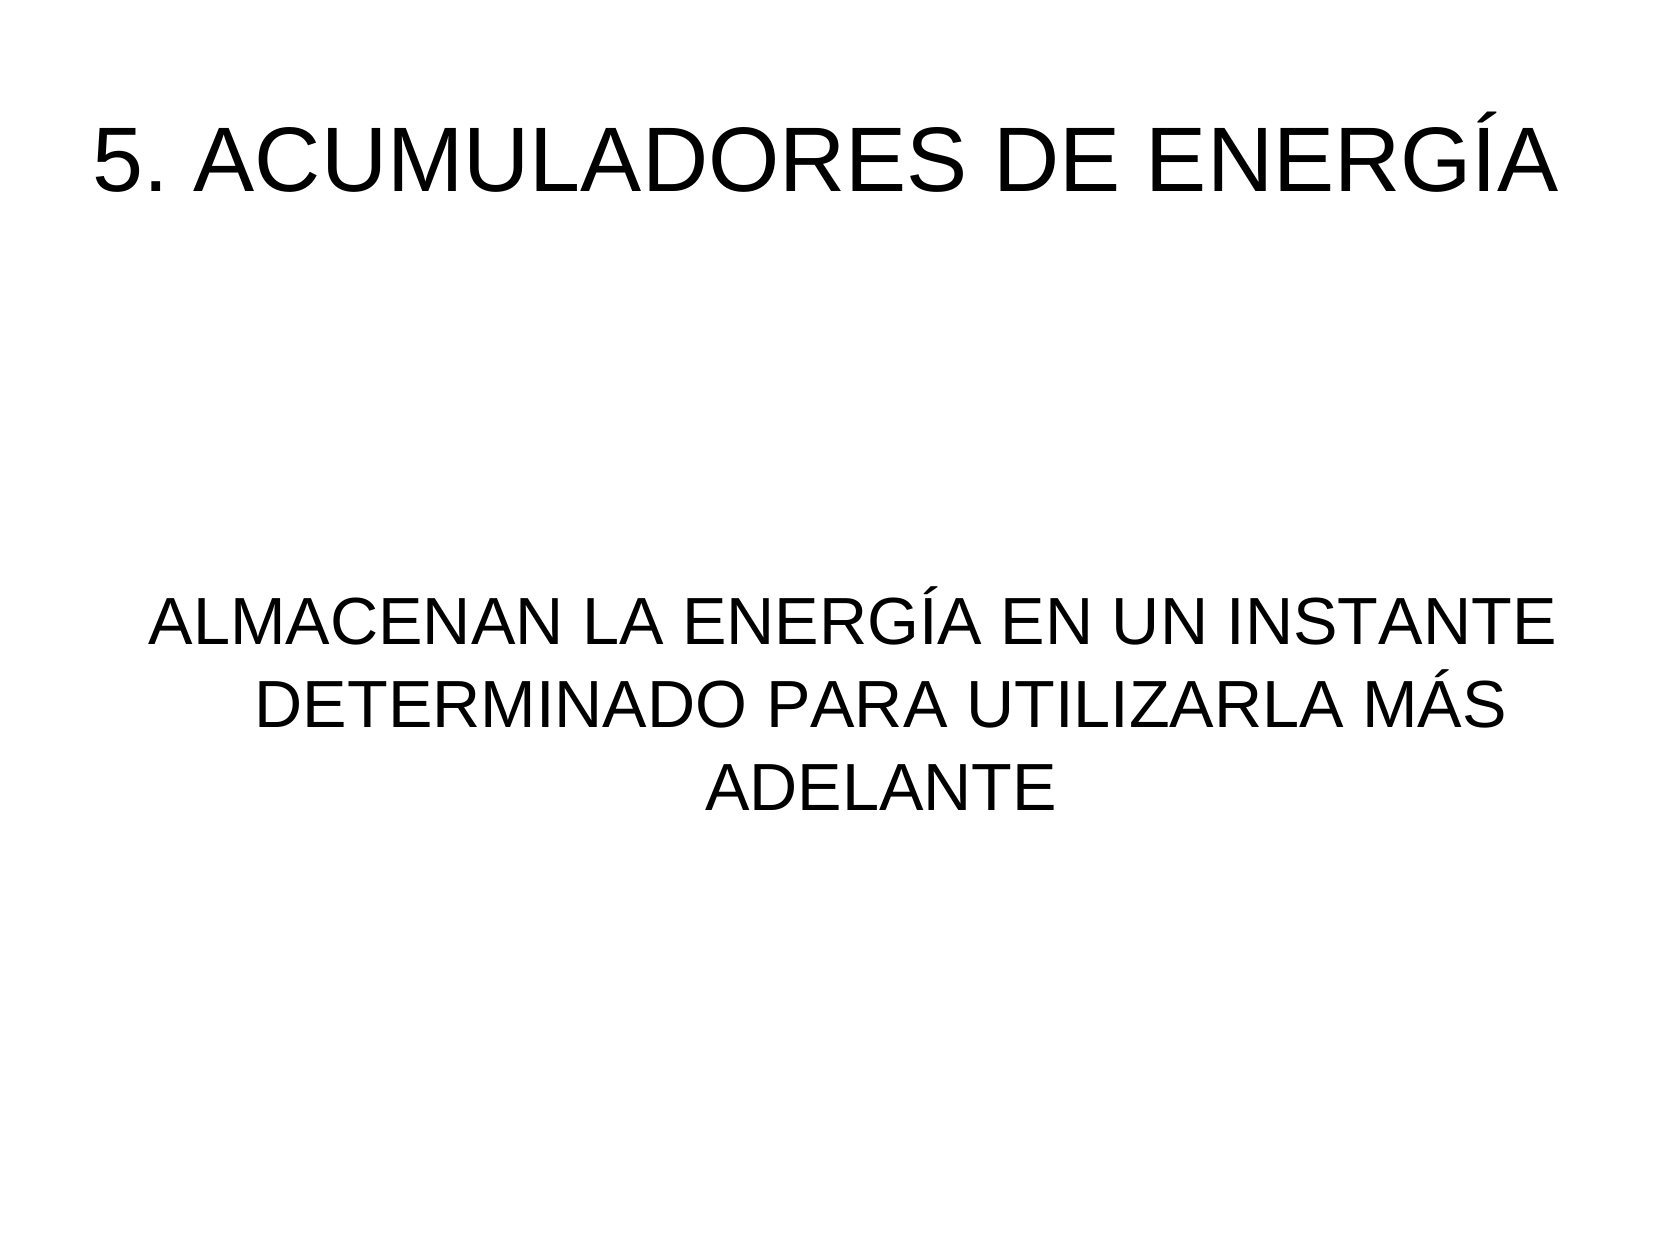

# 5. ACUMULADORES DE ENERGÍA
ALMACENAN LA ENERGÍA EN UN INSTANTE DETERMINADO PARA UTILIZARLA MÁS ADELANTE